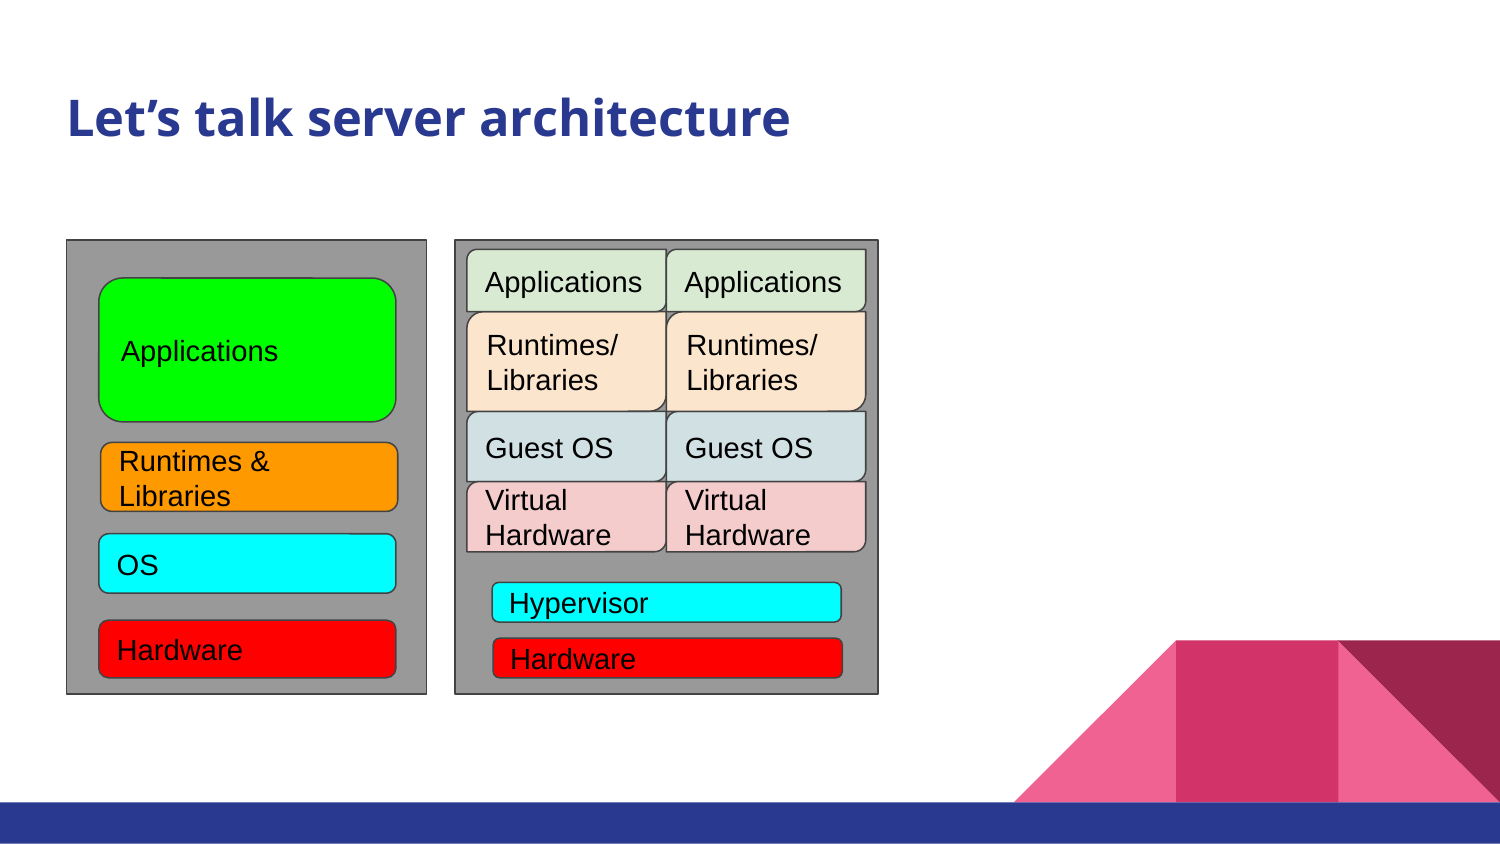

# Let’s talk server architecture
Applications
OS
Hardware
Runtimes & Libraries
Hypervisor
Hardware
Applications
Runtimes/Libraries
Guest OS
Virtual Hardware
Applications
Runtimes/Libraries
Guest OS
Virtual Hardware